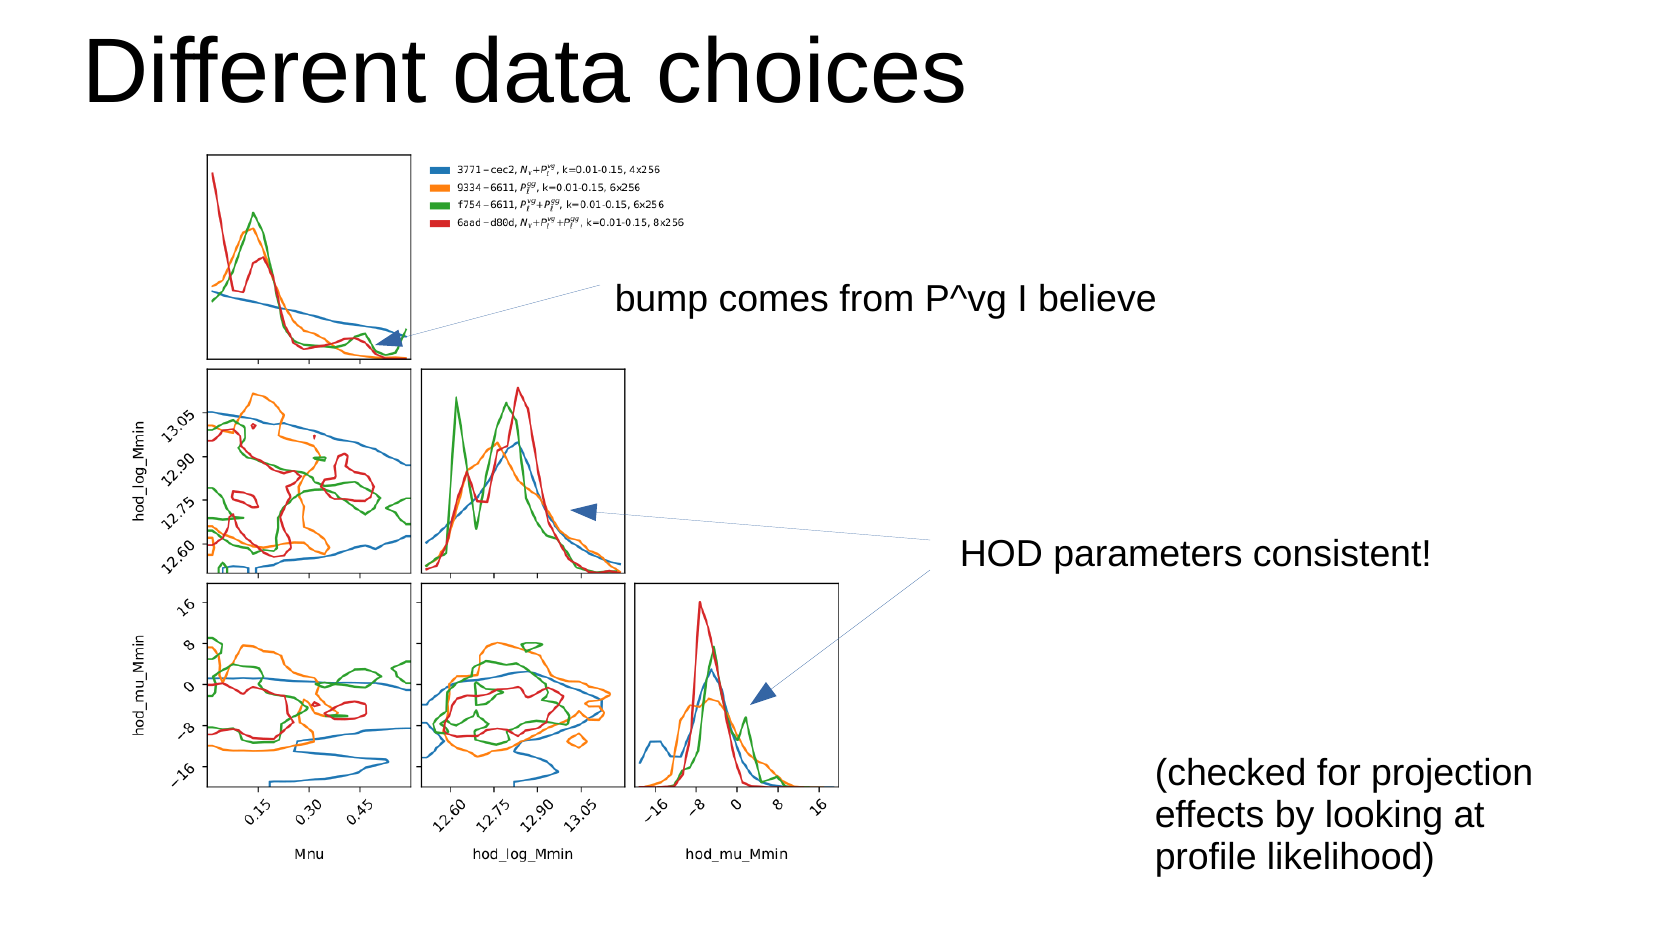

# Different data choices
bump comes from P^vg I believe
HOD parameters consistent!
(checked for projection effects by looking at profile likelihood)